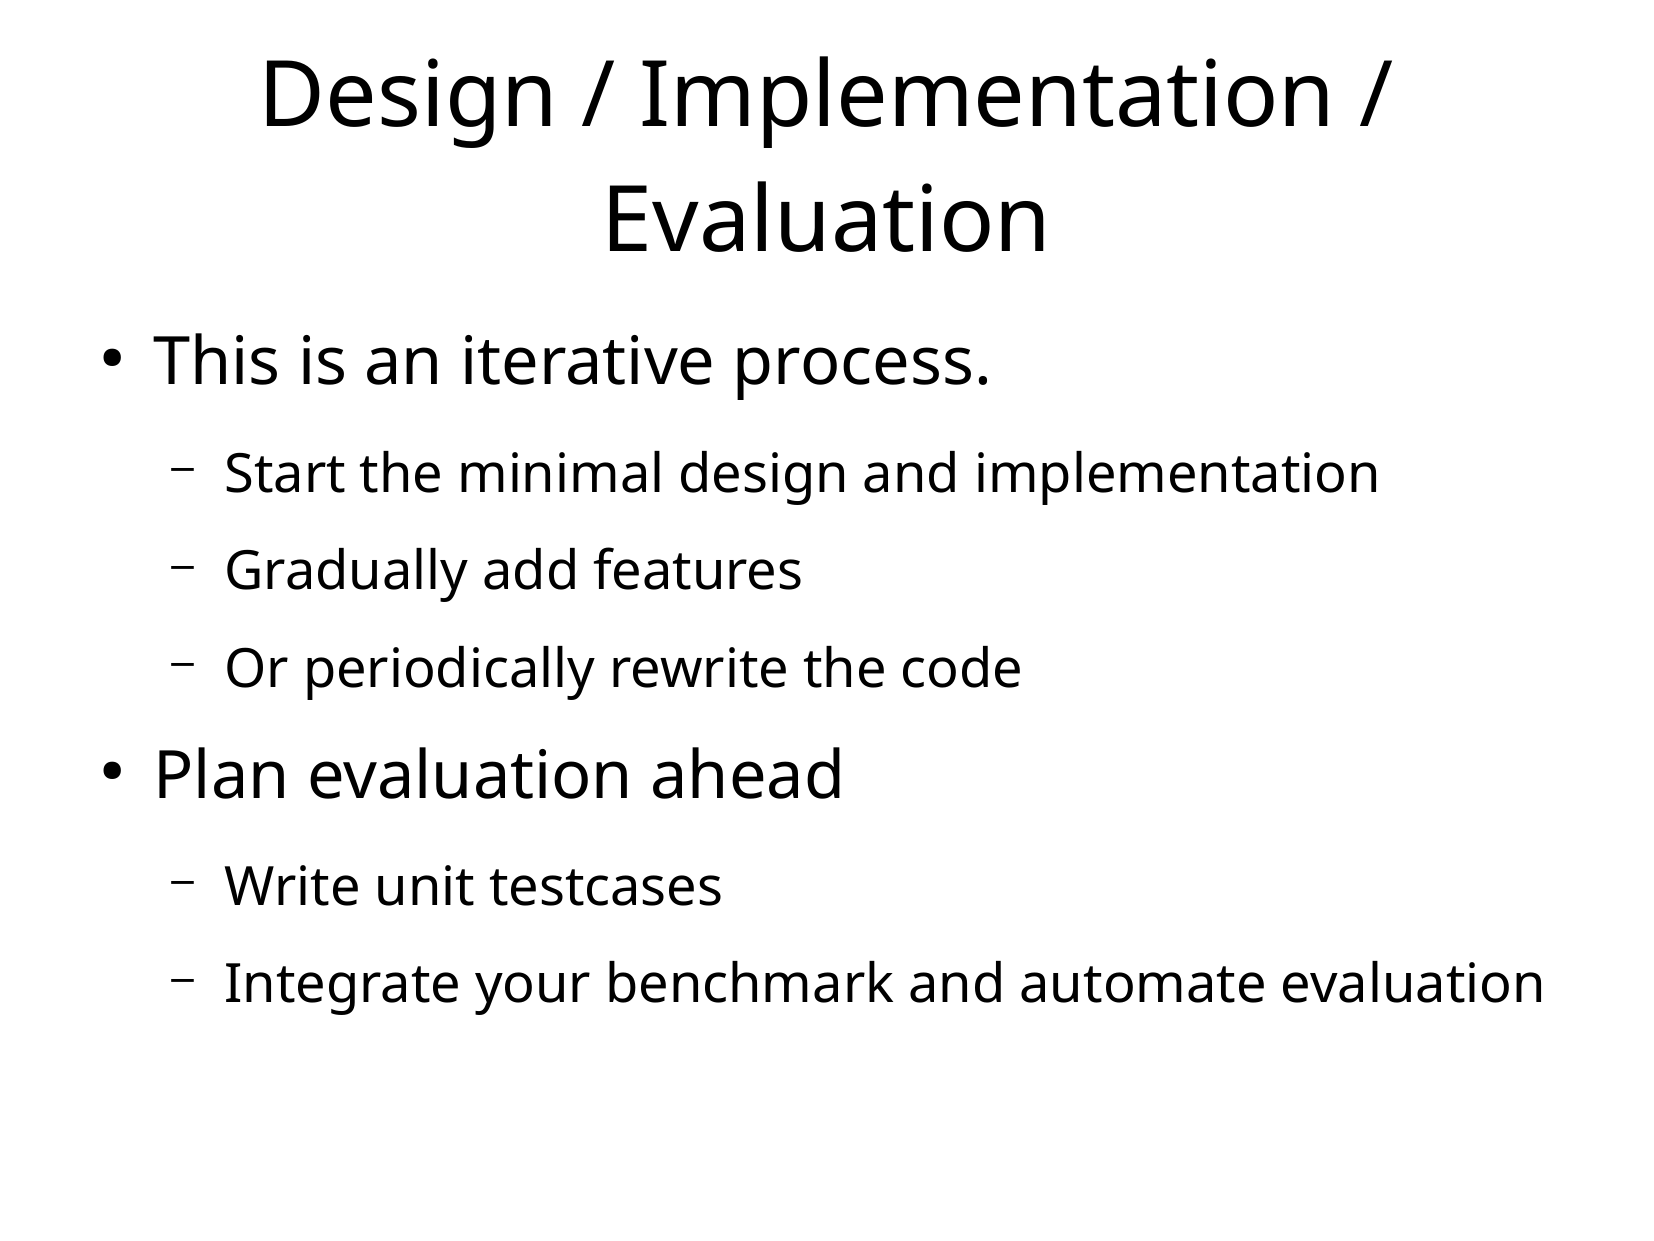

# Design / Implementation / Evaluation
This is an iterative process.
Start the minimal design and implementation
Gradually add features
Or periodically rewrite the code
Plan evaluation ahead
Write unit testcases
Integrate your benchmark and automate evaluation